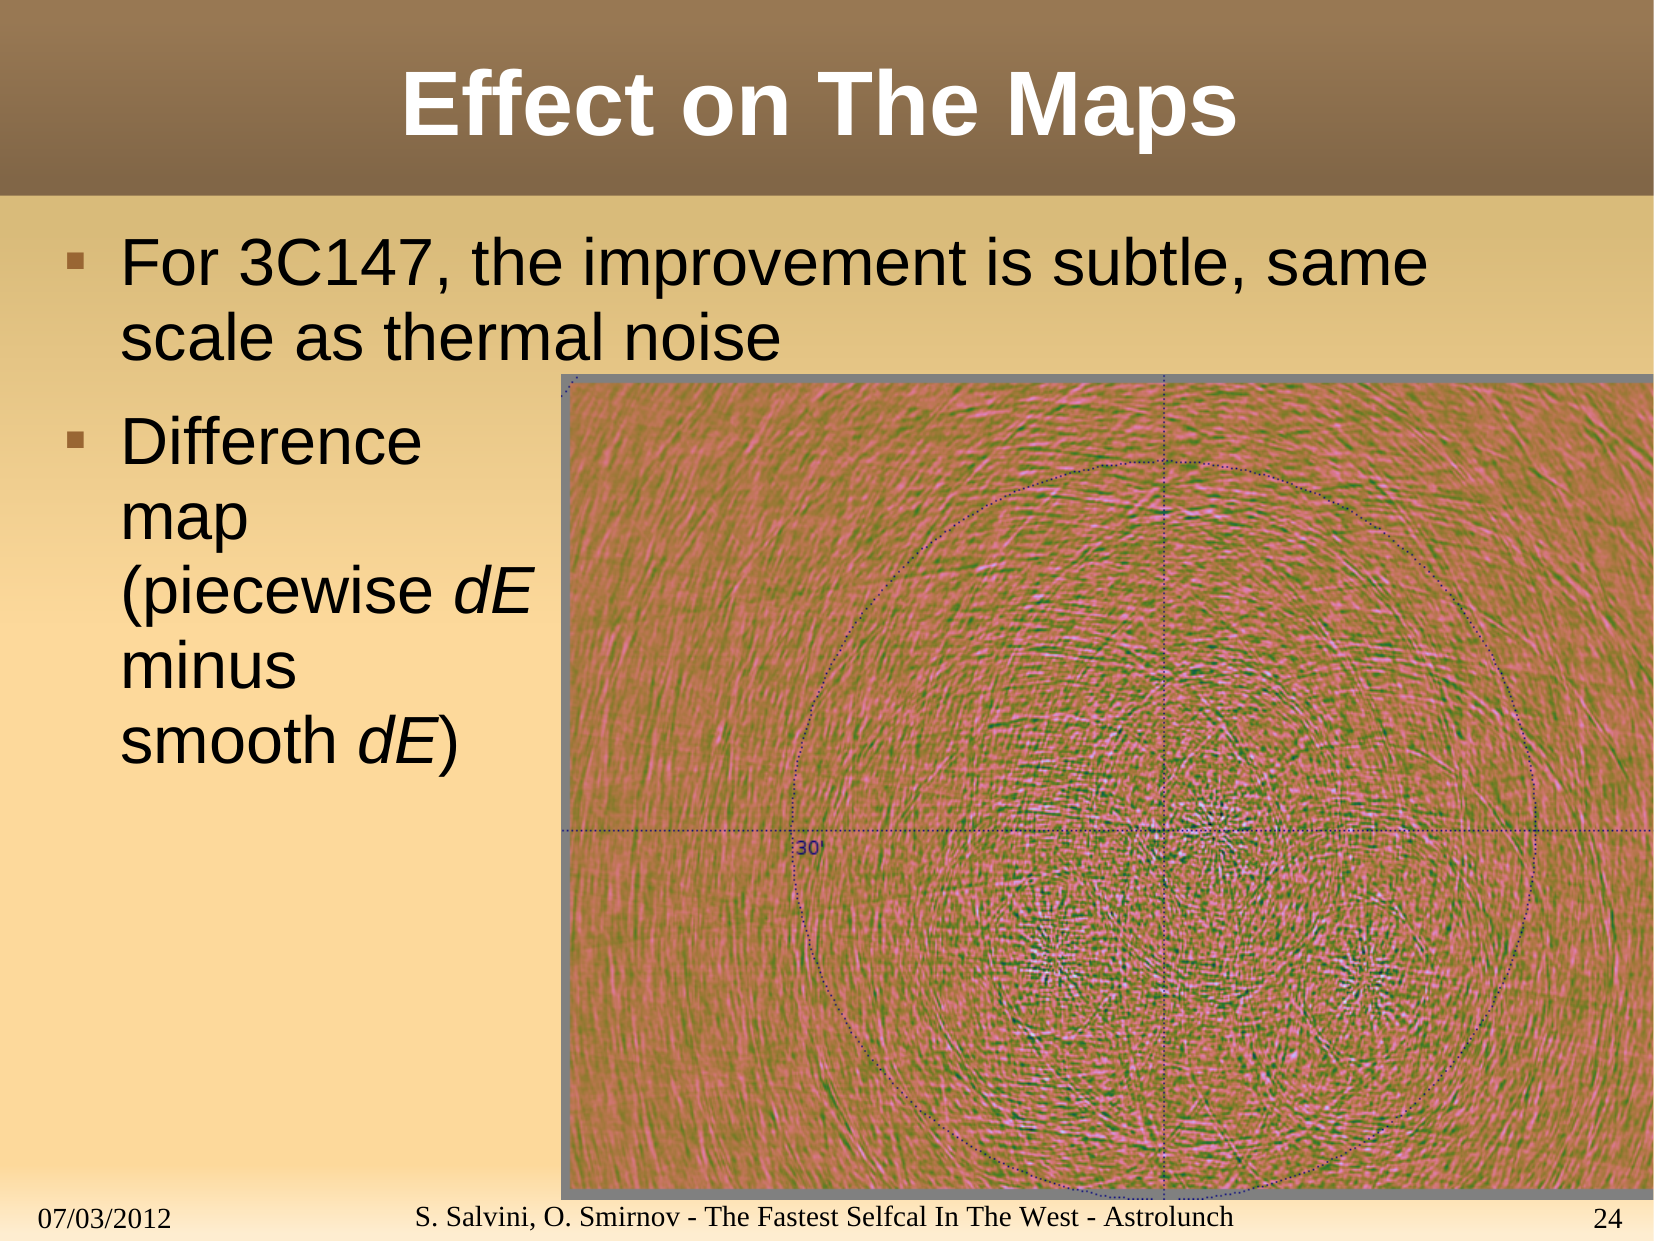

# Effect on The Maps
For 3C147, the improvement is subtle, same scale as thermal noise
Difference
map
(piecewise dE
minus
smooth dE)
S. Salvini, O. Smirnov - The Fastest Selfcal In The West - Astrolunch
07/03/2012
24